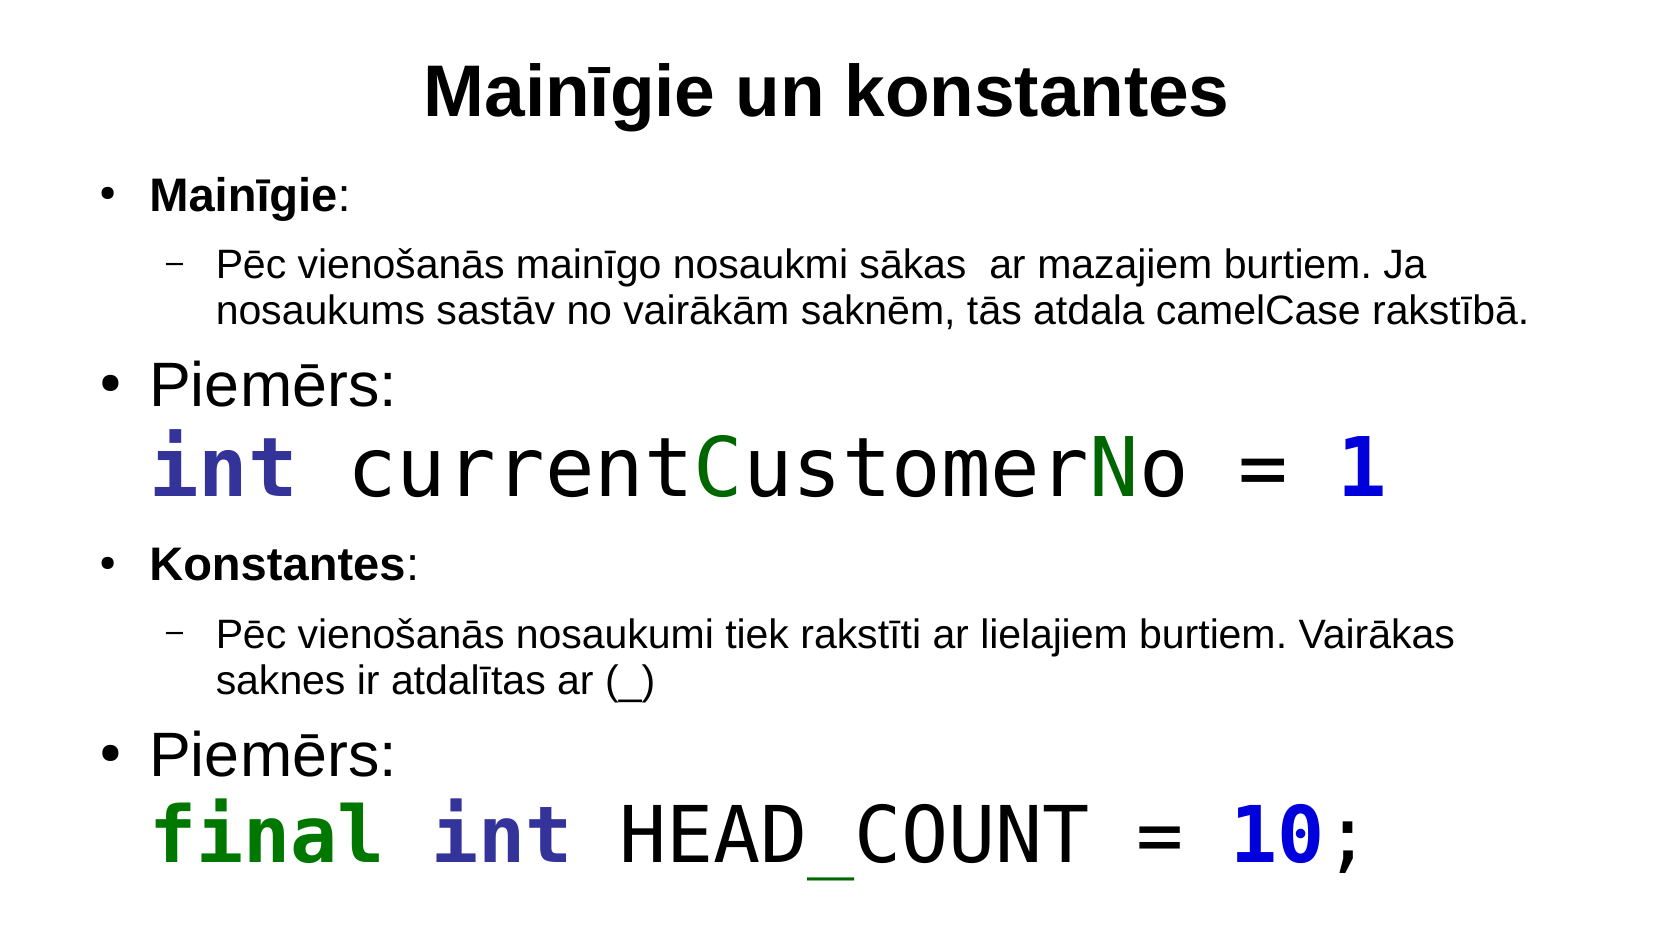

Mainīgie un konstantes
# Mainīgie:
Pēc vienošanās mainīgo nosaukmi sākas ar mazajiem burtiem. Ja nosaukums sastāv no vairākām saknēm, tās atdala camelCase rakstībā.
Piemērs:
int currentCustomerNo = 1
Konstantes:
Pēc vienošanās nosaukumi tiek rakstīti ar lielajiem burtiem. Vairākas saknes ir atdalītas ar (_)
Piemērs:
final int HEAD_COUNT = 10;